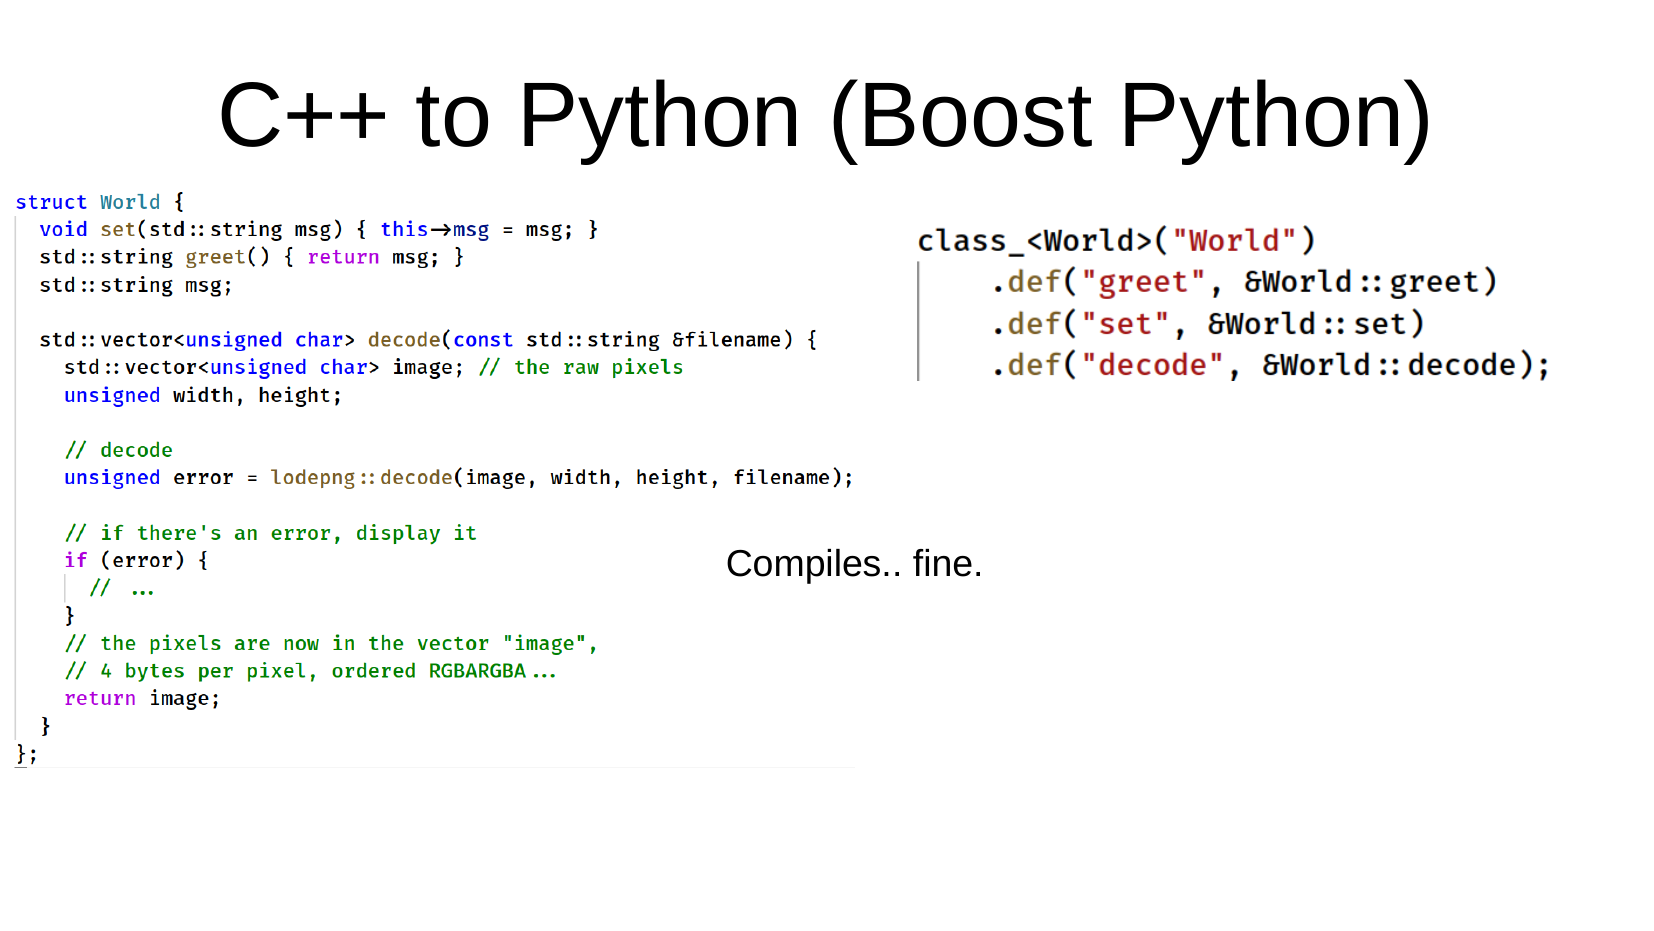

# C++ to Python (Boost Python)
Compiles.. fine.